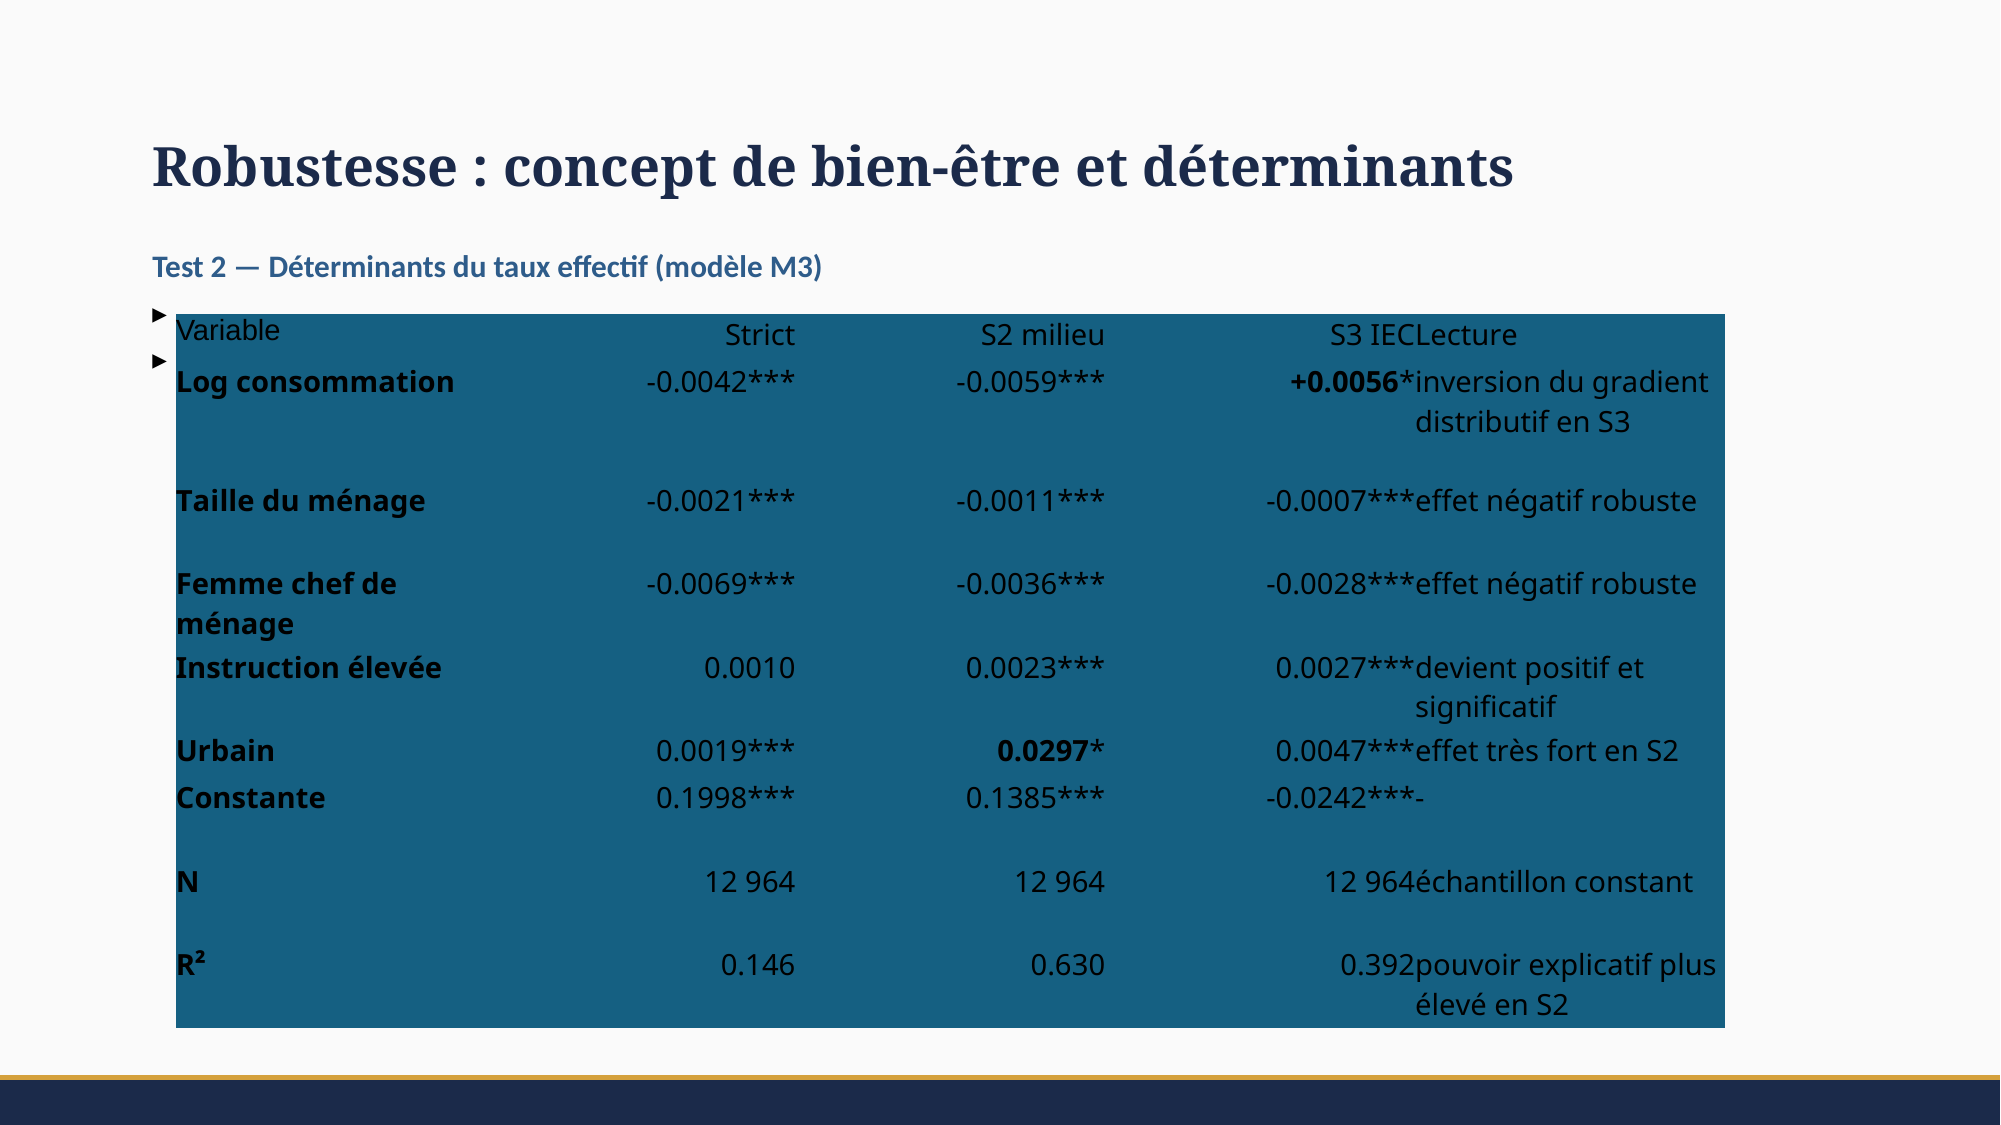

# Robustesse : concept de bien-être et déterminants
Test 2 — Déterminants du taux effectif (modèle M3)
| Variable | Strict | S2 milieu | S3 IEC | Lecture |
| --- | --- | --- | --- | --- |
| Log consommation | -0.0042\*\*\* | -0.0059\*\*\* | +0.0056\* | inversion du gradient distributif en S3 |
| Taille du ménage | -0.0021\*\*\* | -0.0011\*\*\* | -0.0007\*\*\* | effet négatif robuste |
| Femme chef de ménage | -0.0069\*\*\* | -0.0036\*\*\* | -0.0028\*\*\* | effet négatif robuste |
| Instruction élevée | 0.0010 | 0.0023\*\*\* | 0.0027\*\*\* | devient positif et significatif |
| Urbain | 0.0019\*\*\* | 0.0297\* | 0.0047\*\*\* | effet très fort en S2 |
| Constante | 0.1998\*\*\* | 0.1385\*\*\* | -0.0242\*\*\* | - |
| N | 12 964 | 12 964 | 12 964 | échantillon constant |
| R² | 0.146 | 0.630 | 0.392 | pouvoir explicatif plus élevé en S2 |